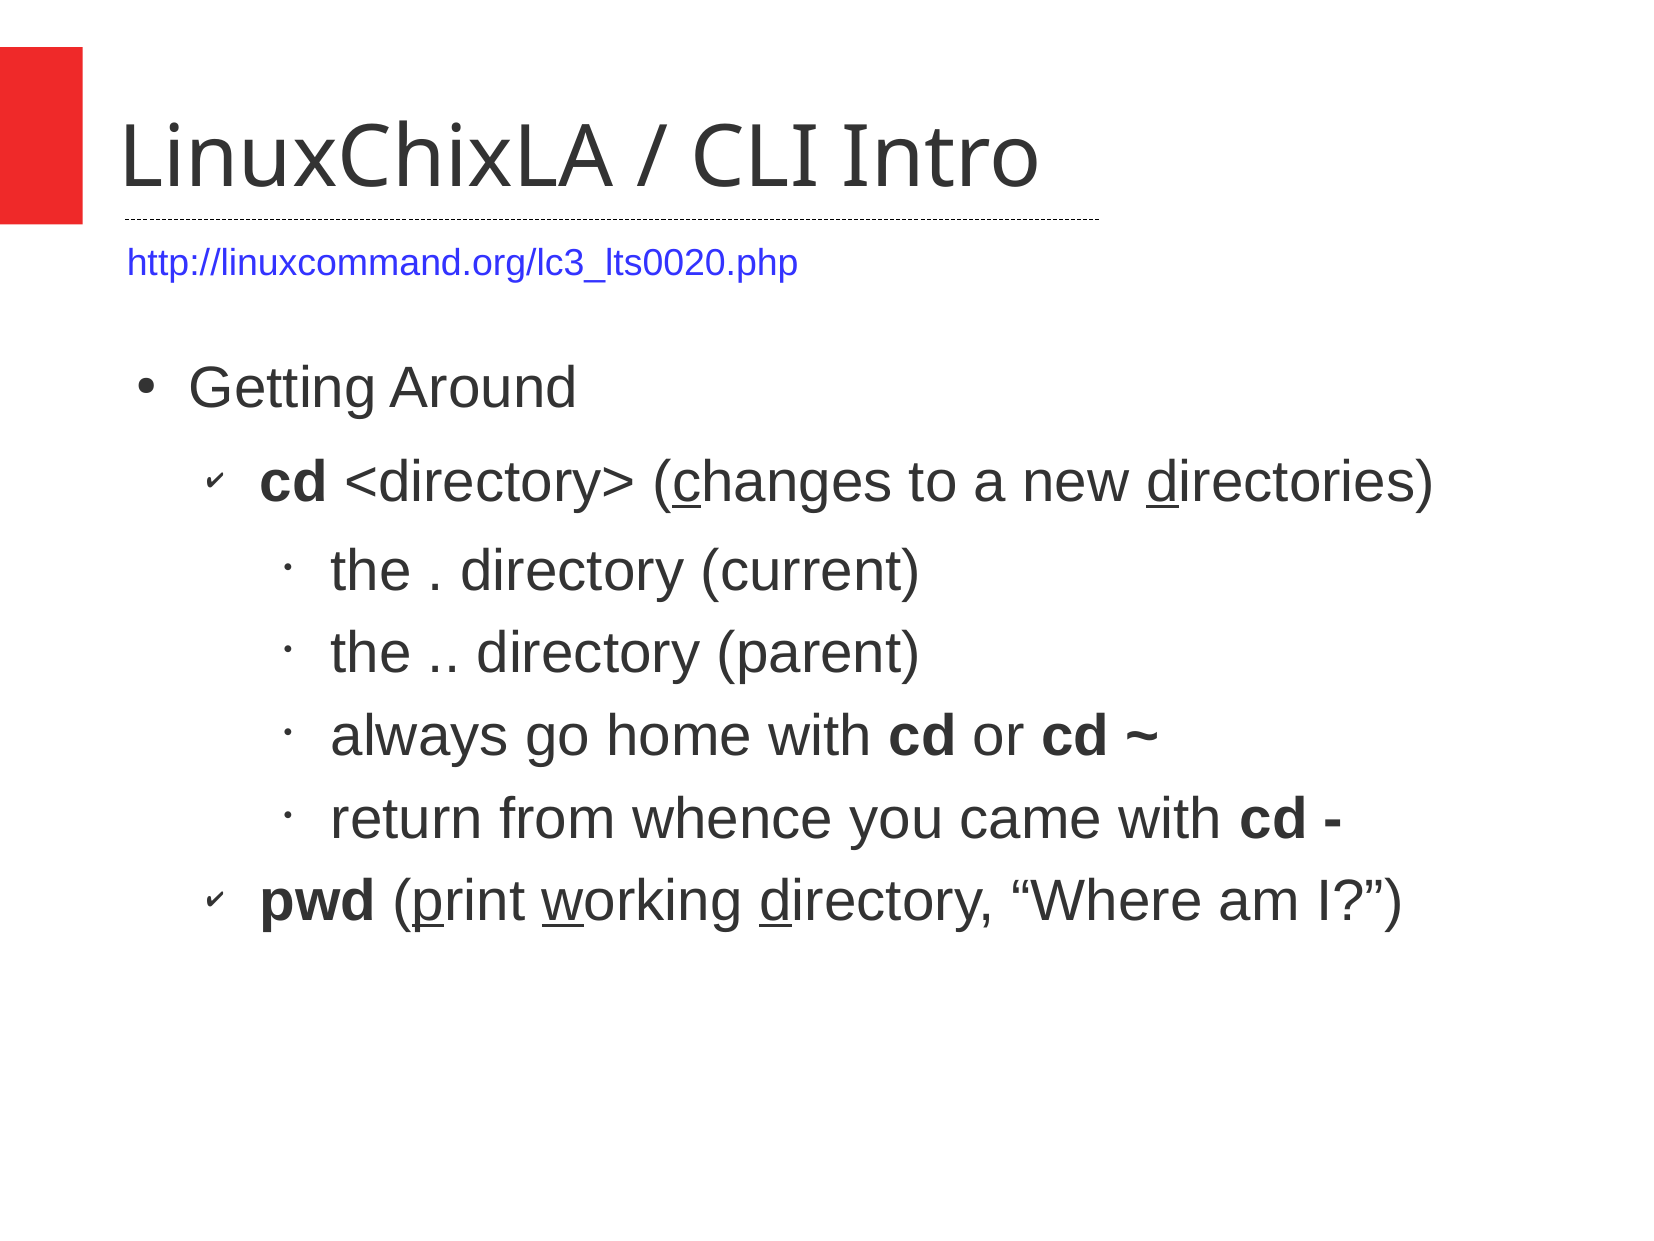

# LinuxChixLA / CLI Intro
http://linuxcommand.org/lc3_lts0020.php
Getting Around
cd <directory> (changes to a new directories)
the . directory (current)
the .. directory (parent)
always go home with cd or cd ~
return from whence you came with cd -
pwd (print working directory, “Where am I?”)